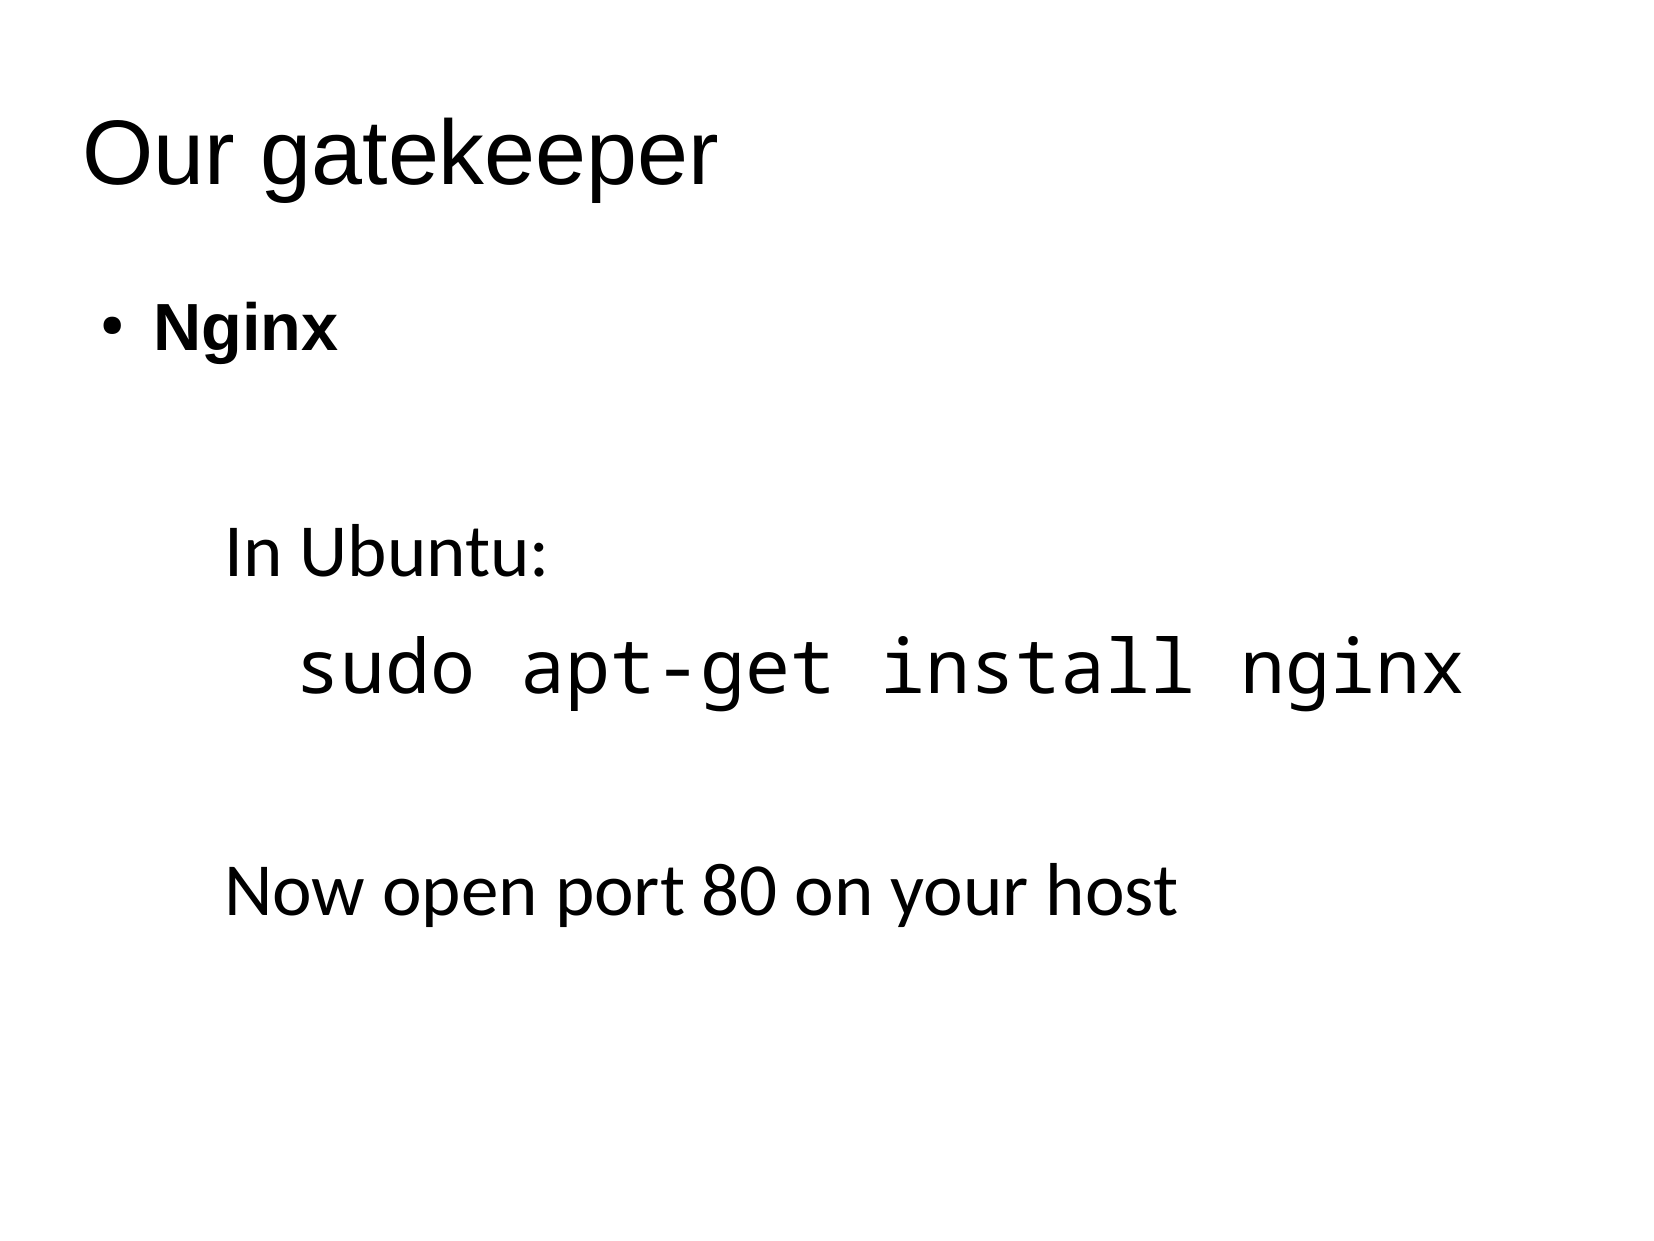

# Our gatekeeper
Nginx
In Ubuntu:
sudo apt-get install nginx
Now open port 80 on your host